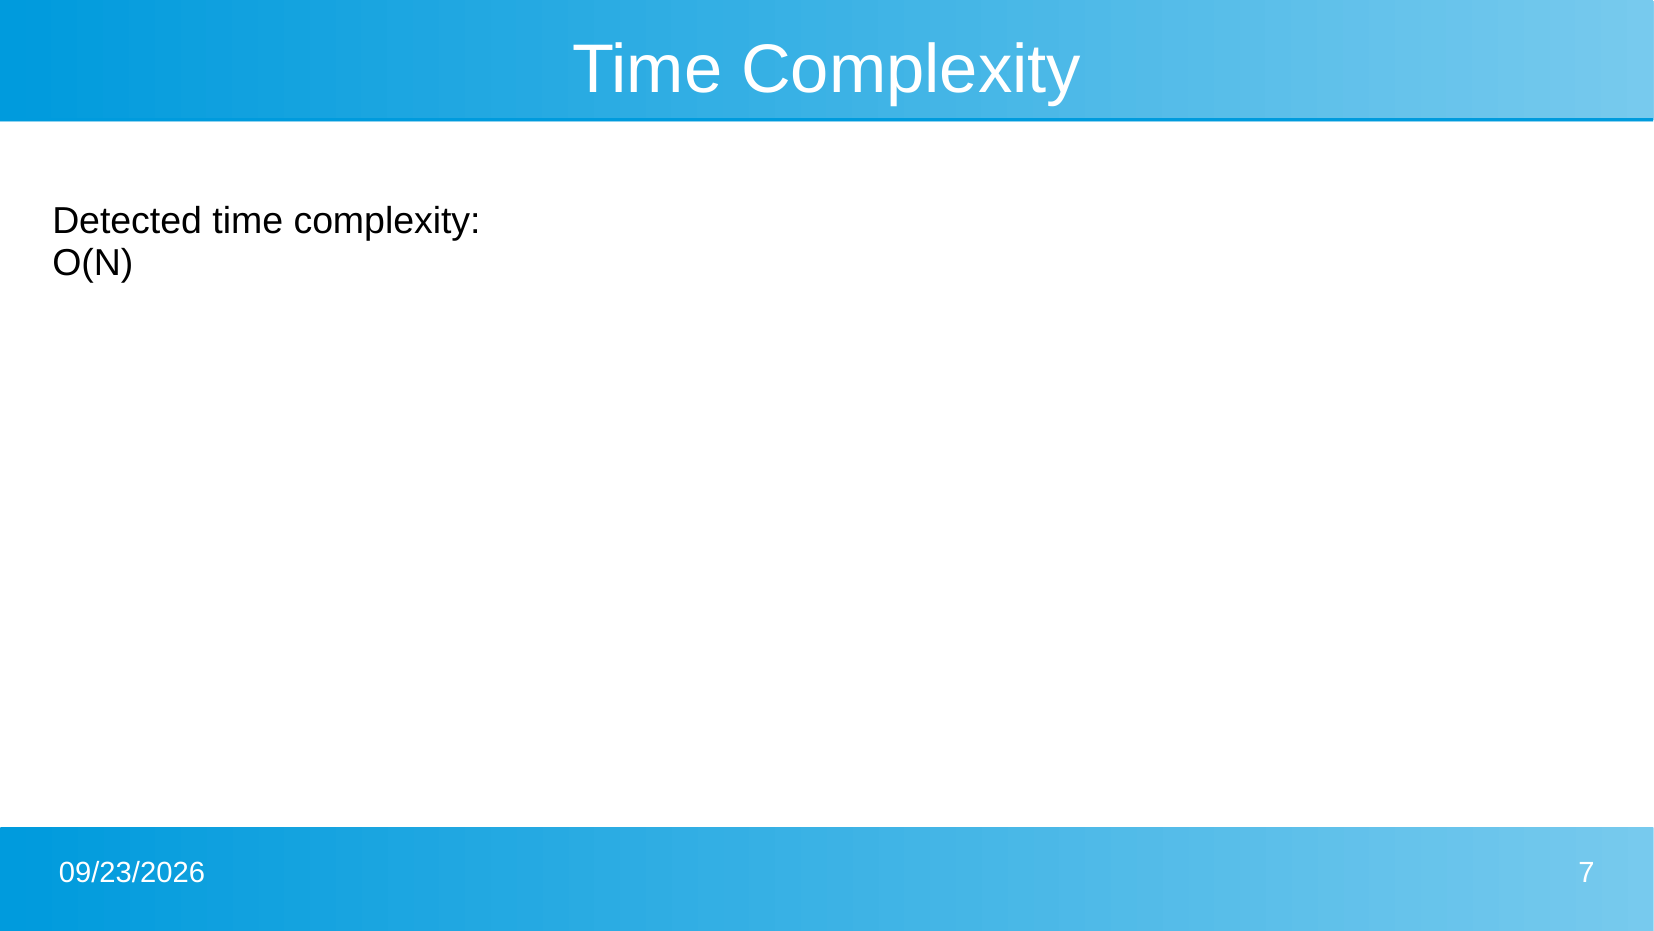

# Time Complexity
Detected time complexity:
O(N)
7